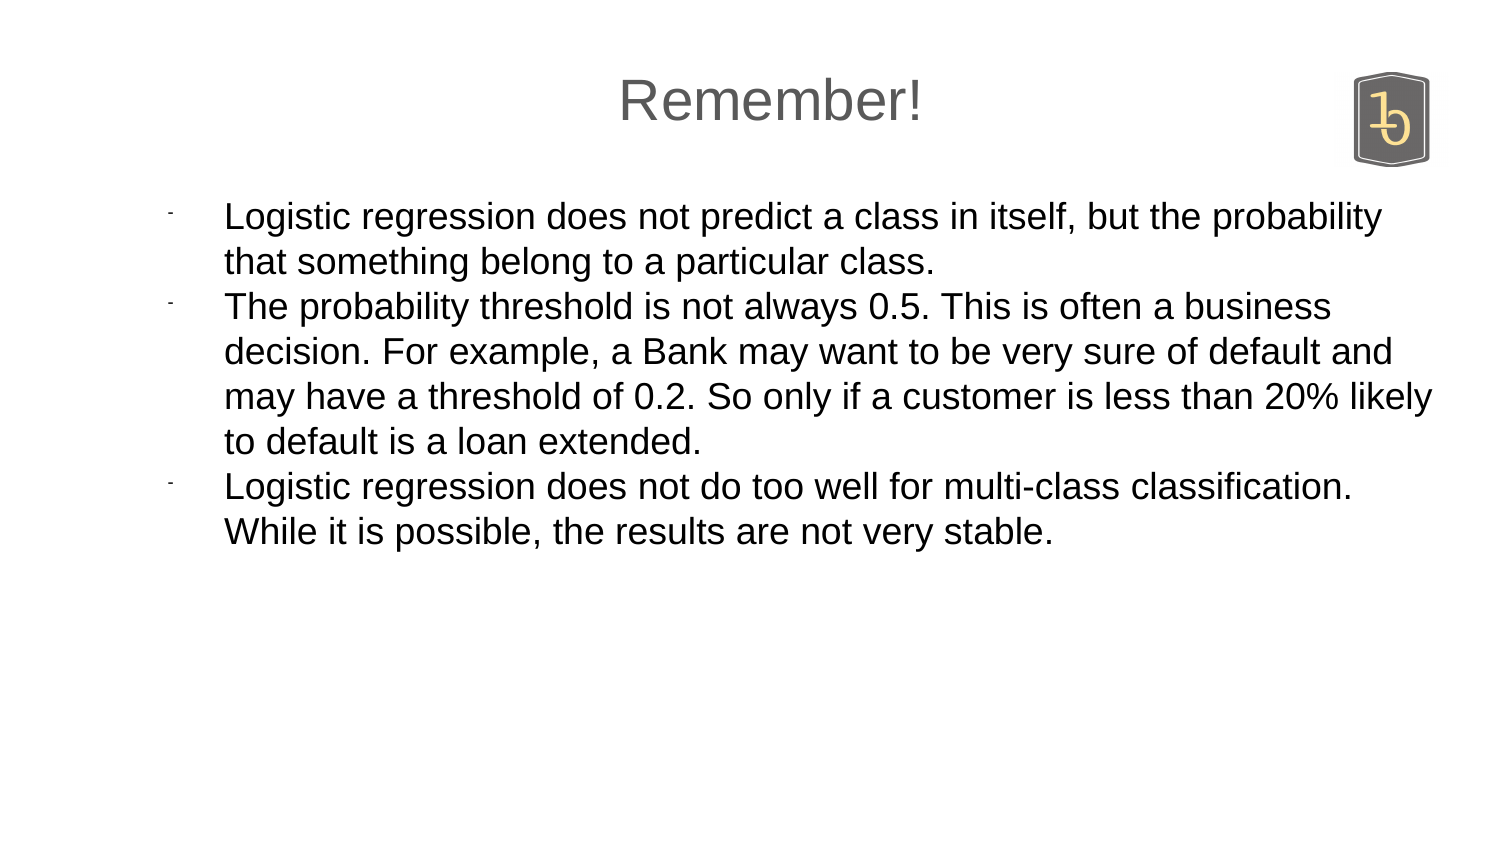

# Remember!
Logistic regression does not predict a class in itself, but the probability that something belong to a particular class.
The probability threshold is not always 0.5. This is often a business decision. For example, a Bank may want to be very sure of default and may have a threshold of 0.2. So only if a customer is less than 20% likely to default is a loan extended.
Logistic regression does not do too well for multi-class classification. While it is possible, the results are not very stable.